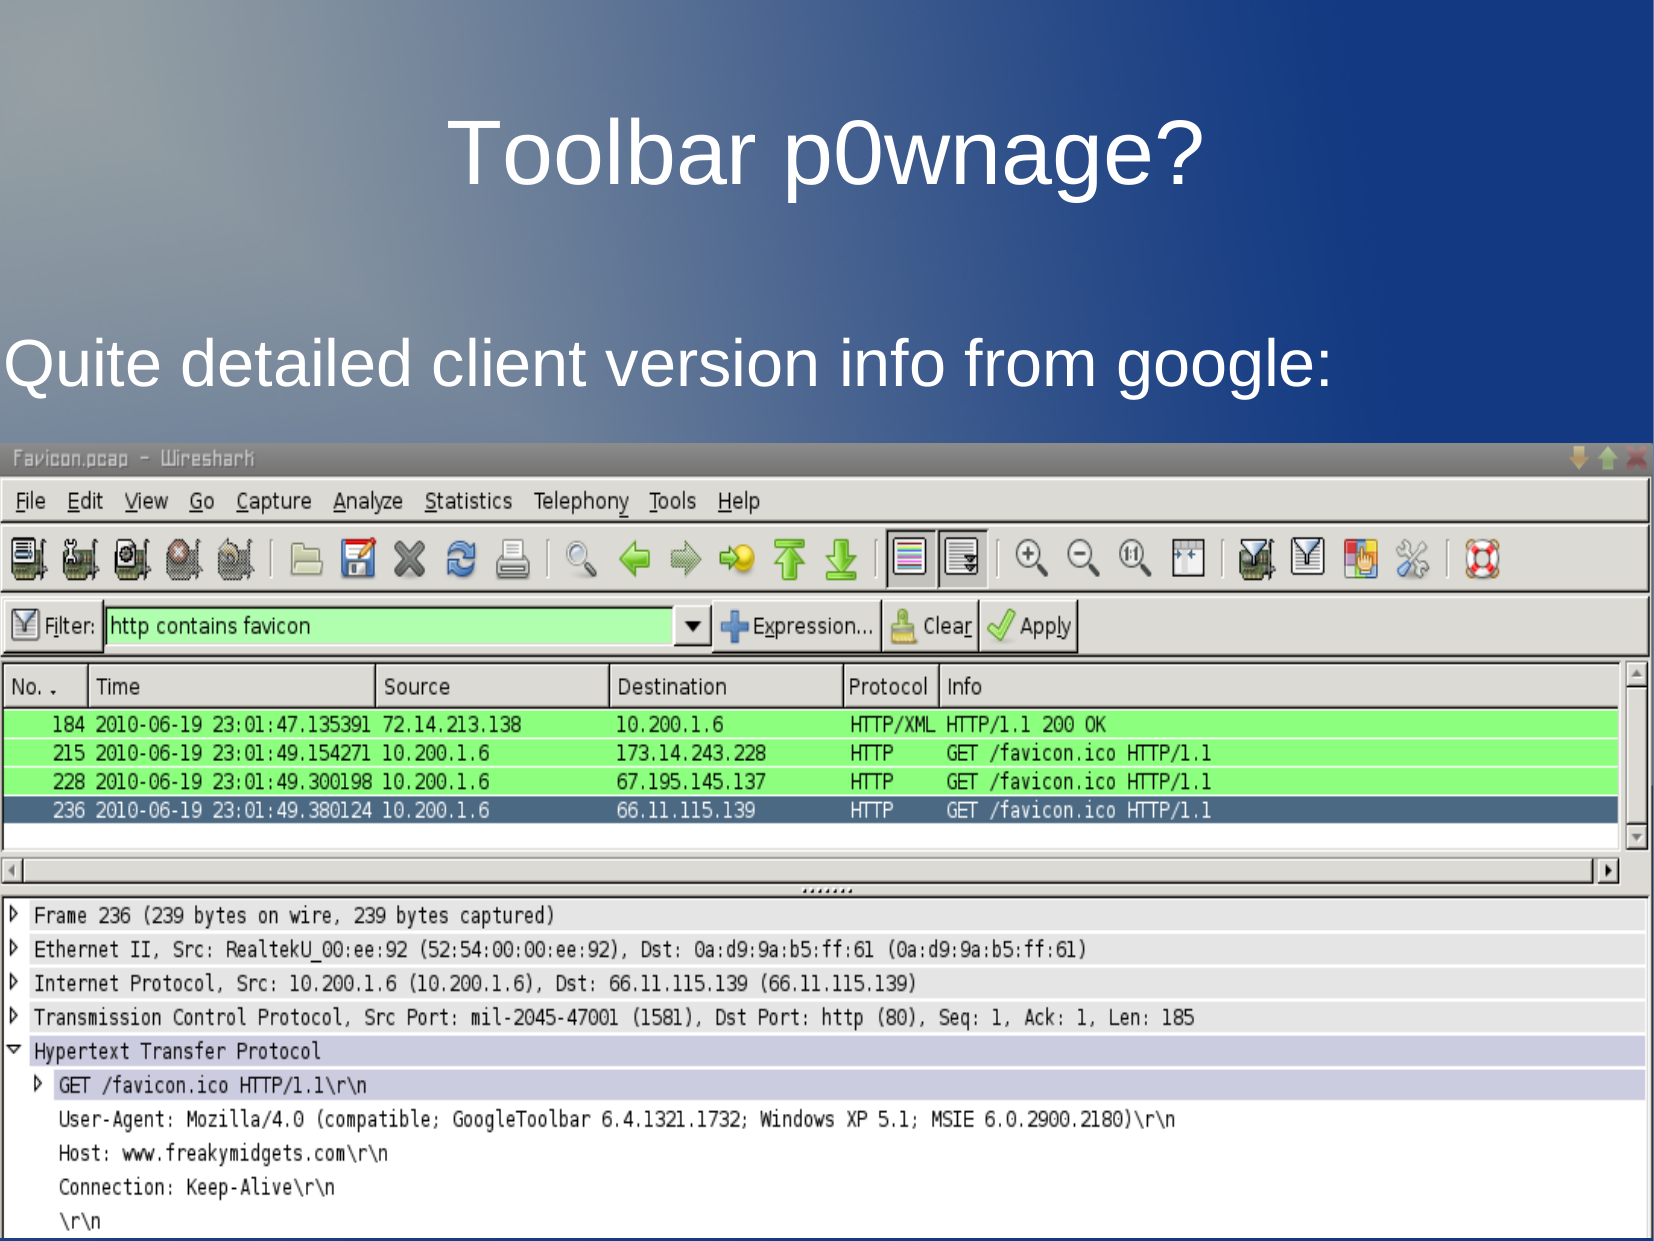

# Toolbar p0wnage?
Quite detailed client version info from google: